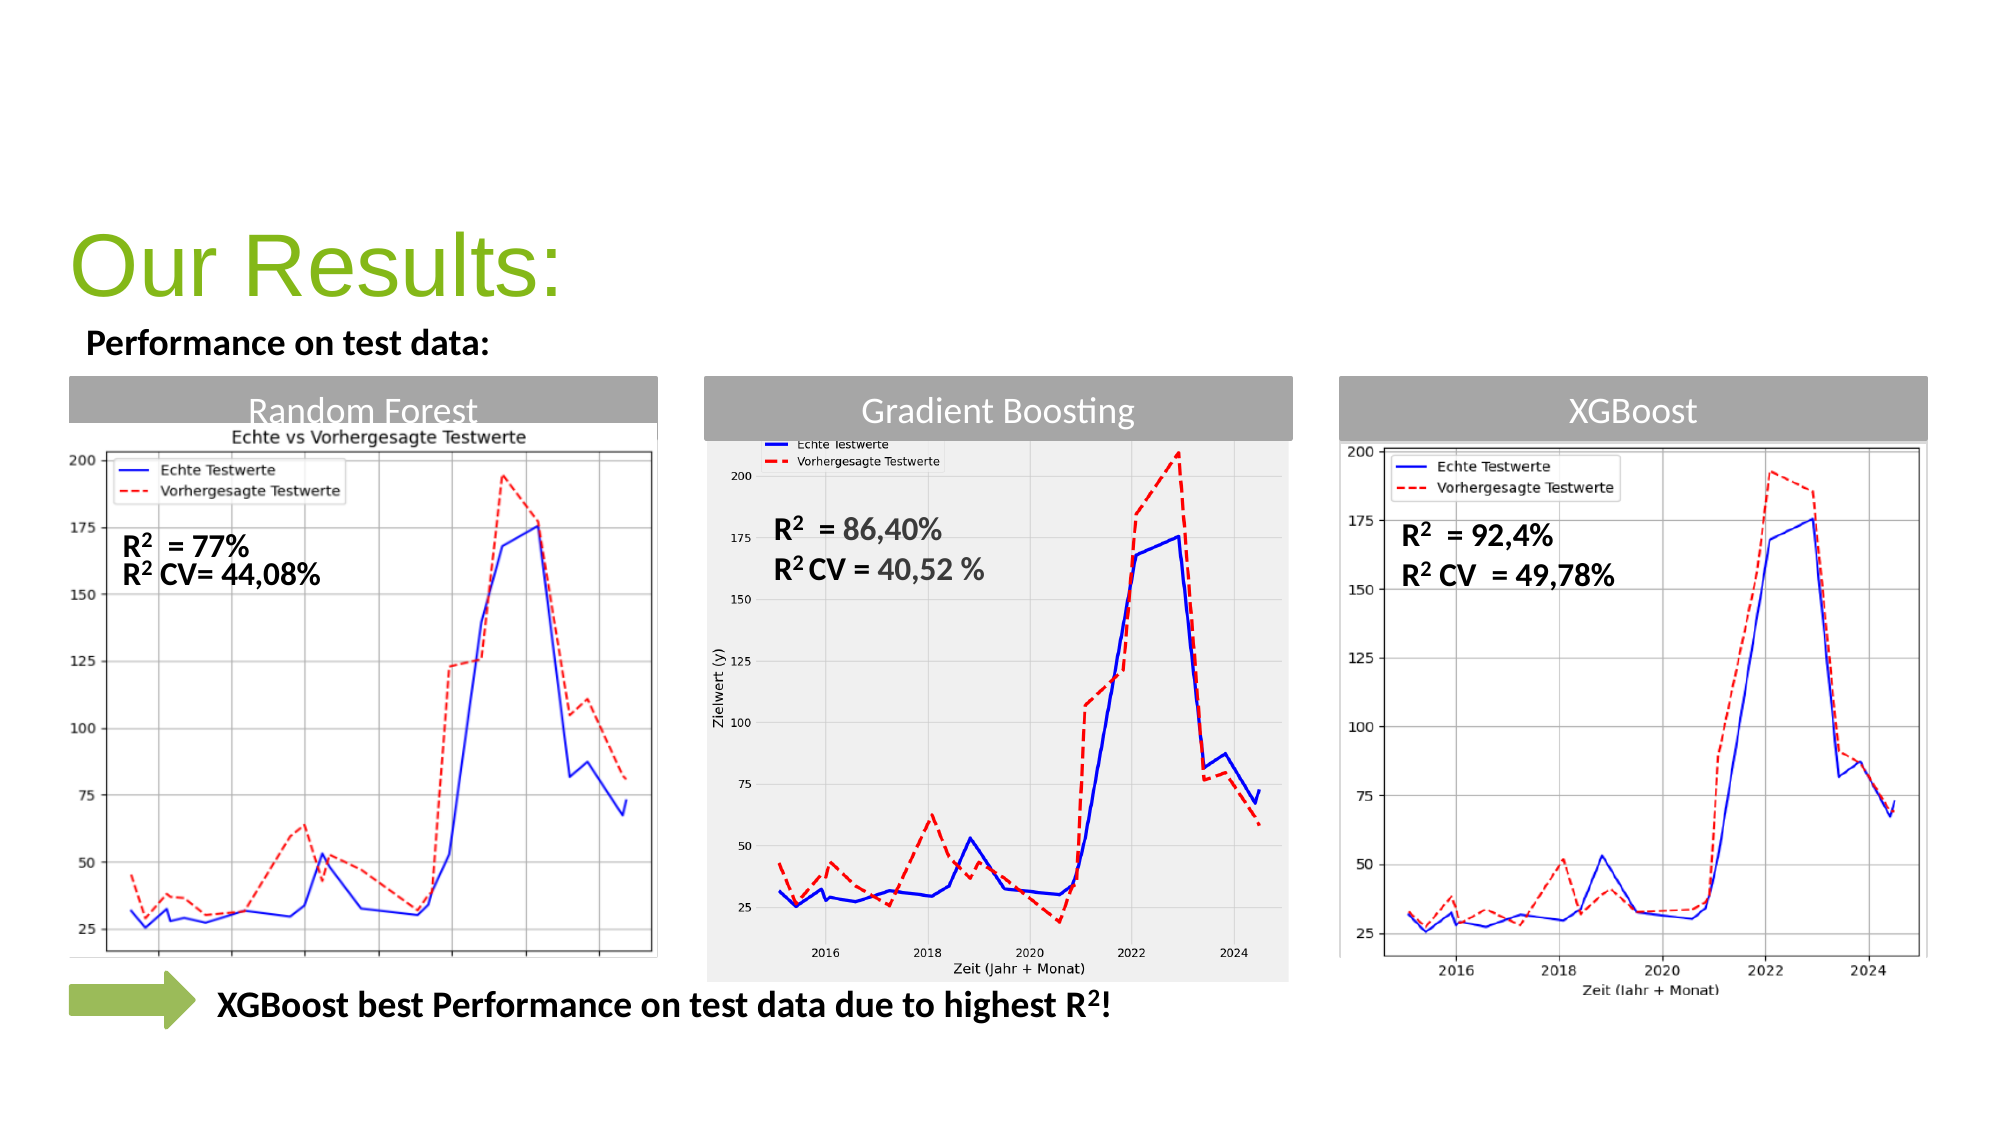

# Our Results:
Performance on test data:
Random Forest
Gradient Boosting
XGBoost
R2 = 86,40%
R2 CV = 40,52 %
R2 = 92,4%
R2 CV = 49,78%
R2 = 77%
R2 CV= 44,08%
XGBoost best Performance on test data due to highest R2!